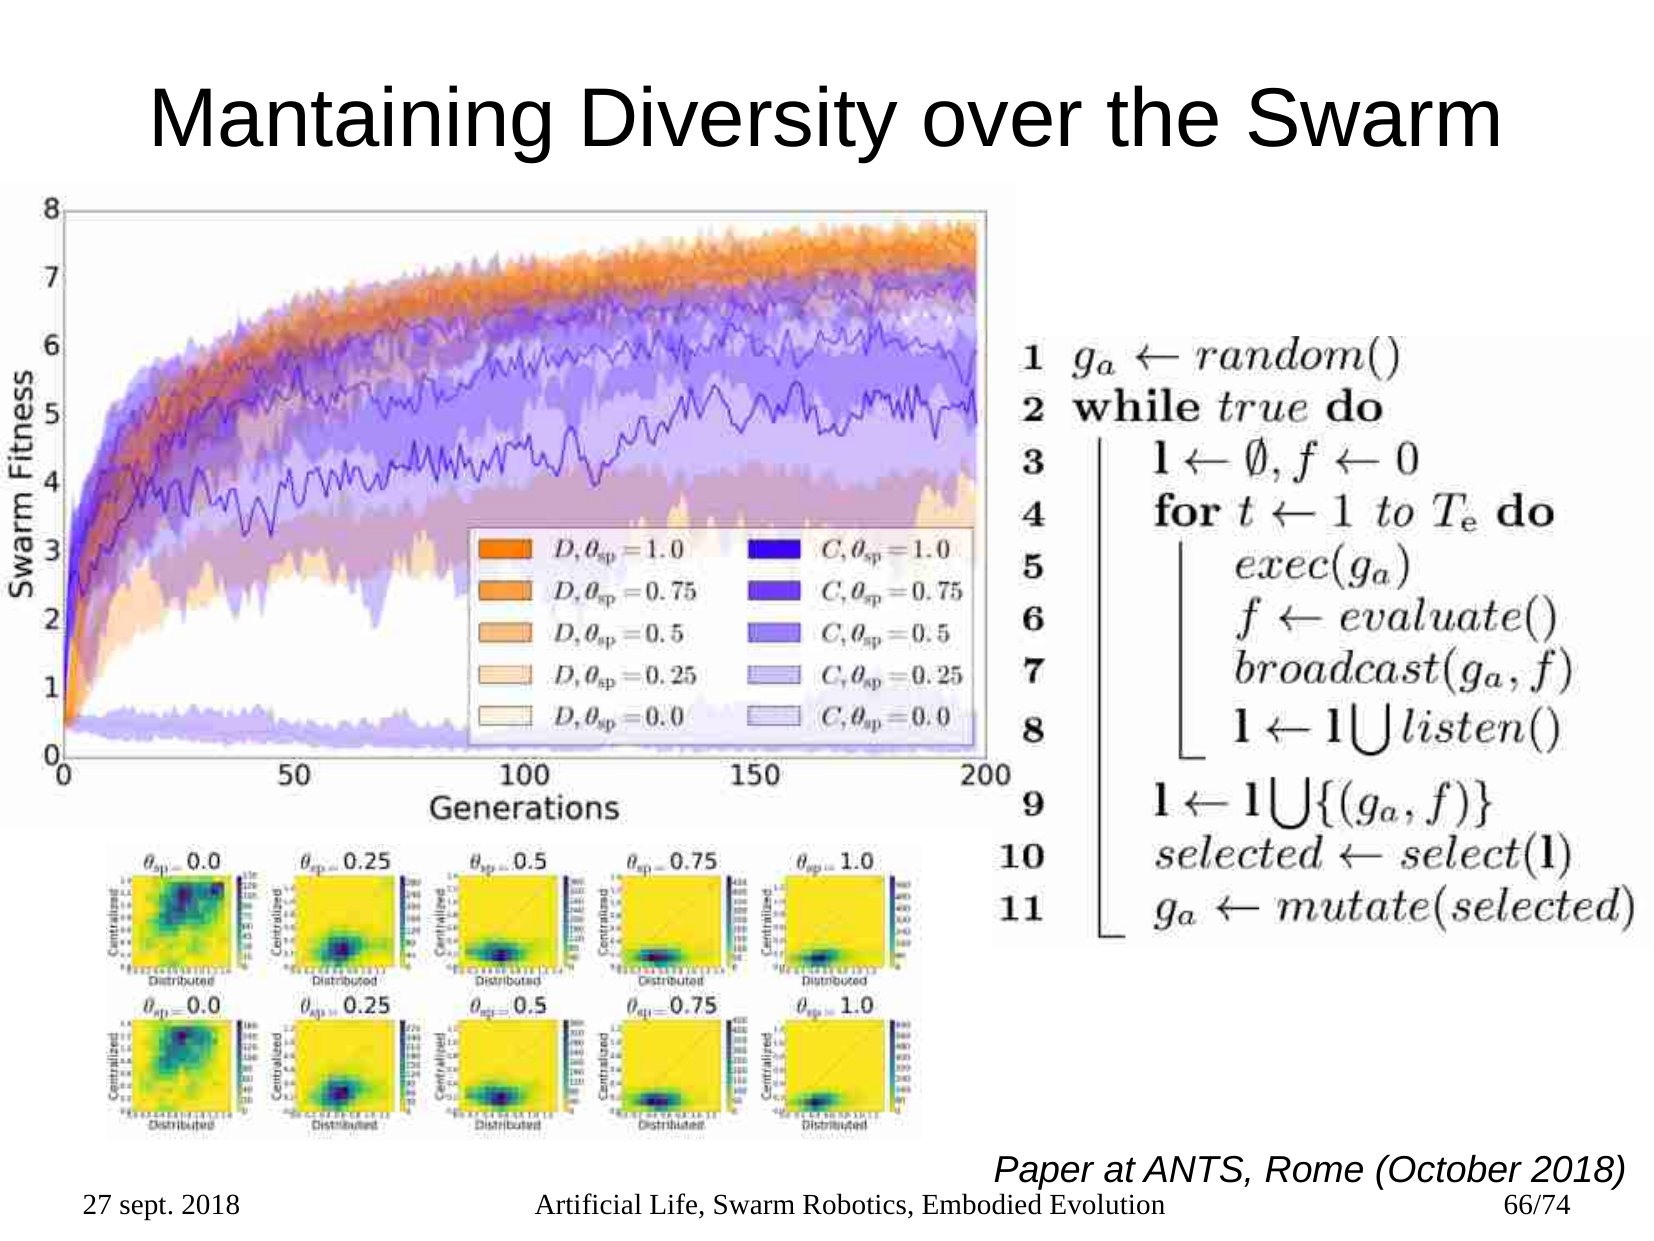

# Mantaining Diversity over the Swarm
Paper at ANTS, Rome (October 2018)
27 sept. 2018
Artificial Life, Swarm Robotics, Embodied Evolution
66